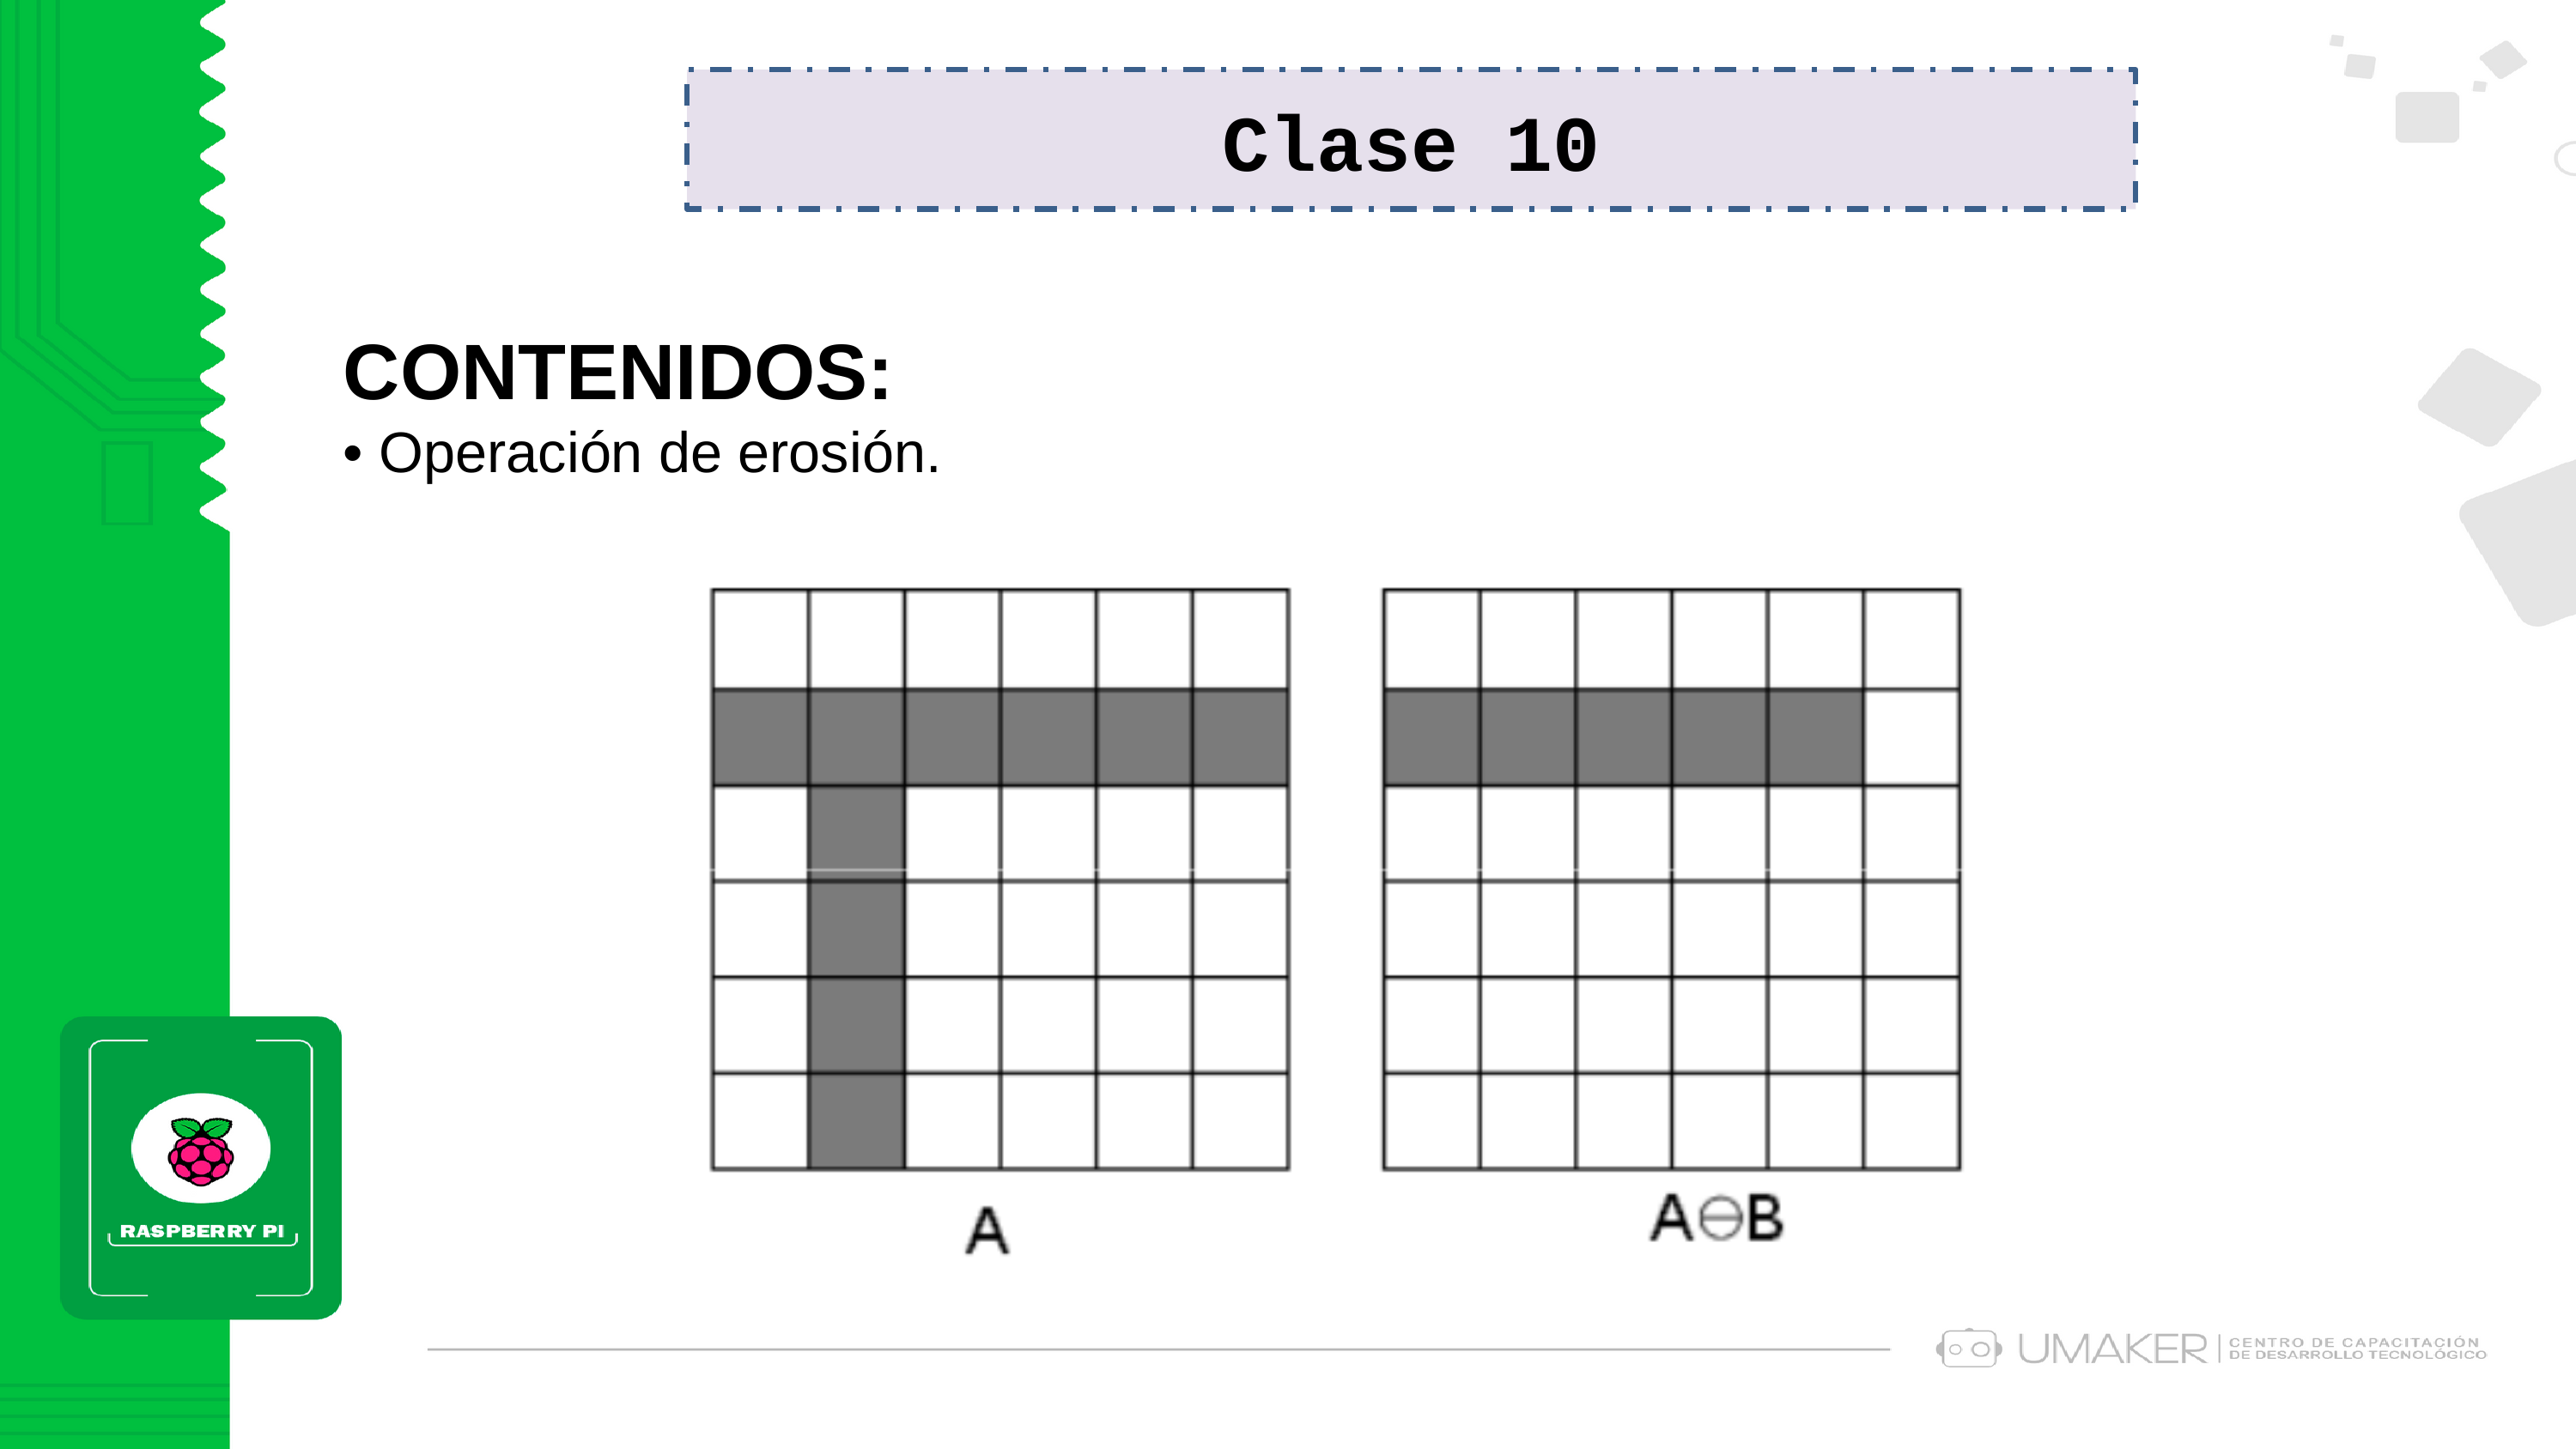

Clase 10
CONTENIDOS:
• Operación de erosión.